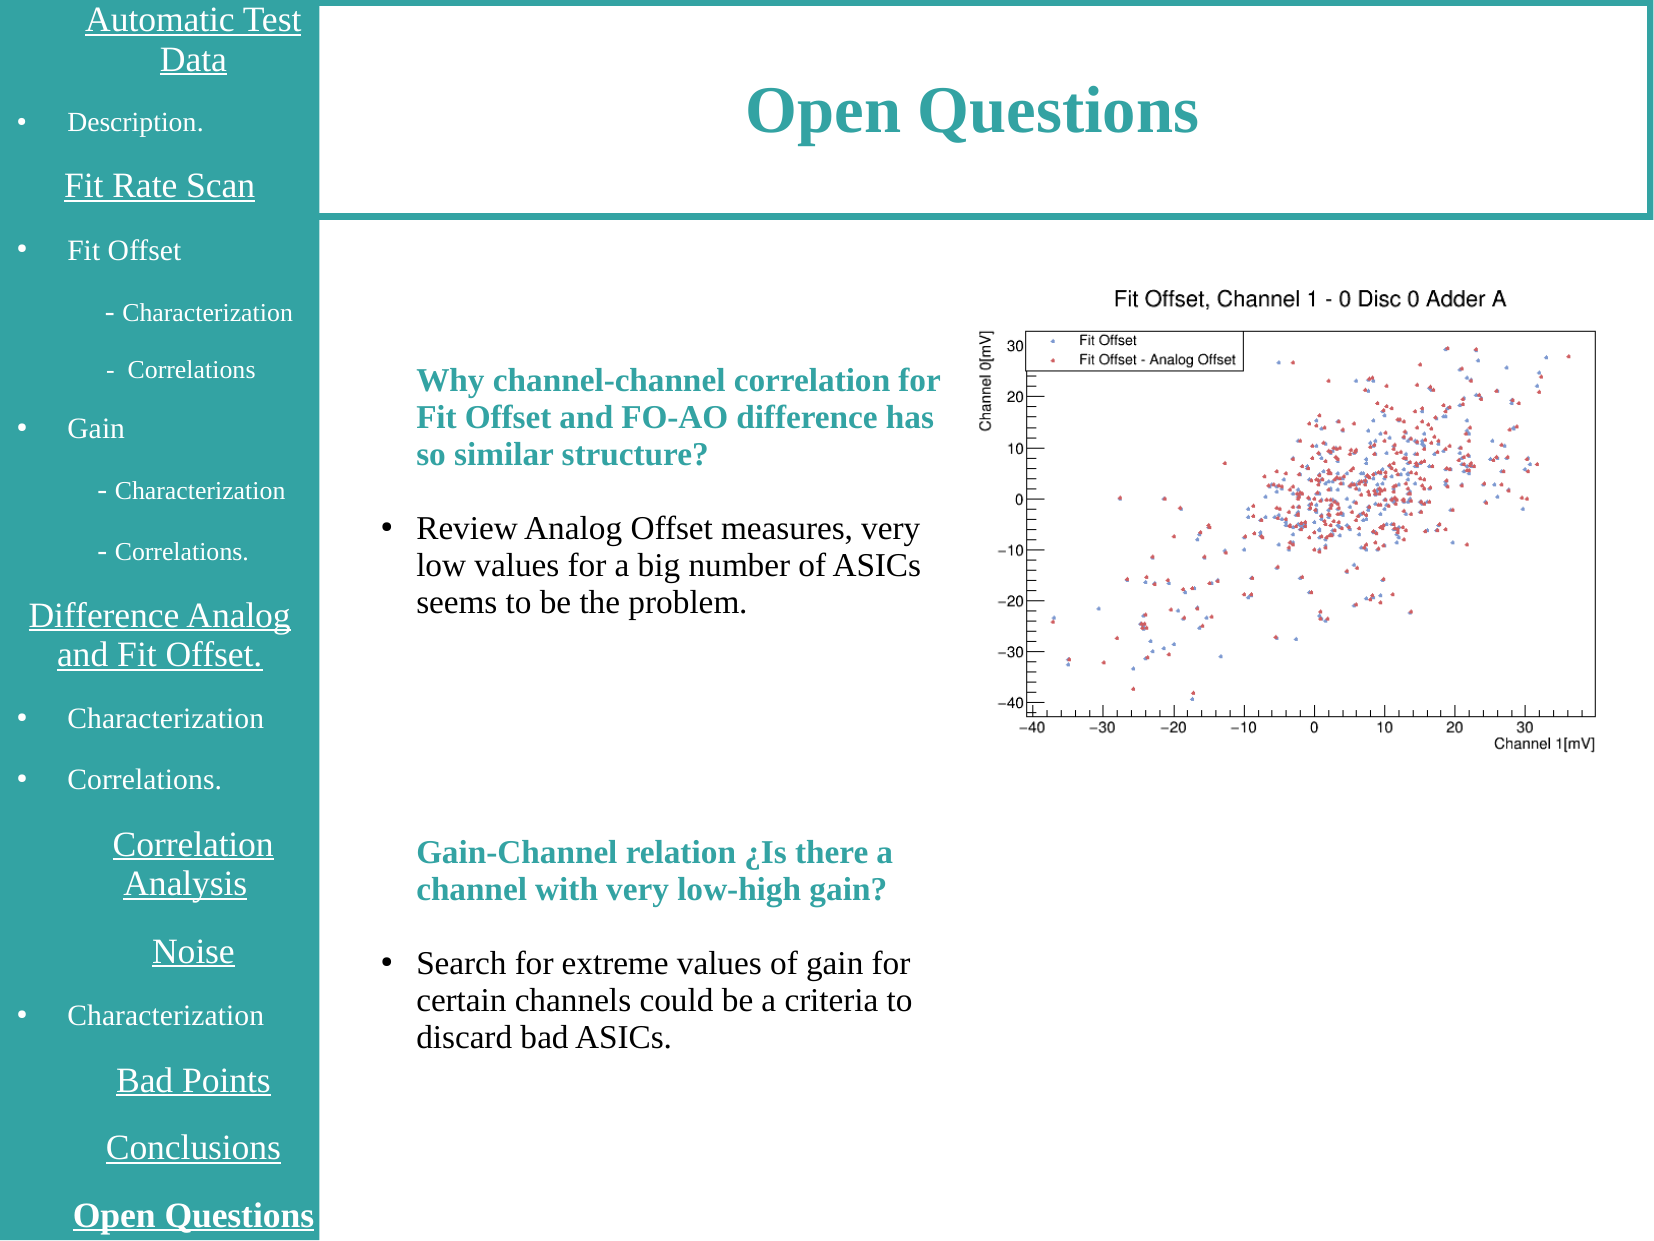

Automatic Test Data
Description.
Fit Rate Scan
Fit Offset
 - Characterization
 - Correlations
Gain
 - Characterization
 - Correlations.
Difference Analog and Fit Offset.
Characterization
Correlations.
Correlation Analysis
Noise
Characterization
Bad Points
Conclusions
Open Questions
# Open Questions
Why channel-channel correlation for Fit Offset and FO-AO difference has so similar structure?
Review Analog Offset measures, very low values for a big number of ASICs seems to be the problem.
Gain-Channel relation ¿Is there a channel with very low-high gain?
Search for extreme values of gain for certain channels could be a criteria to discard bad ASICs.